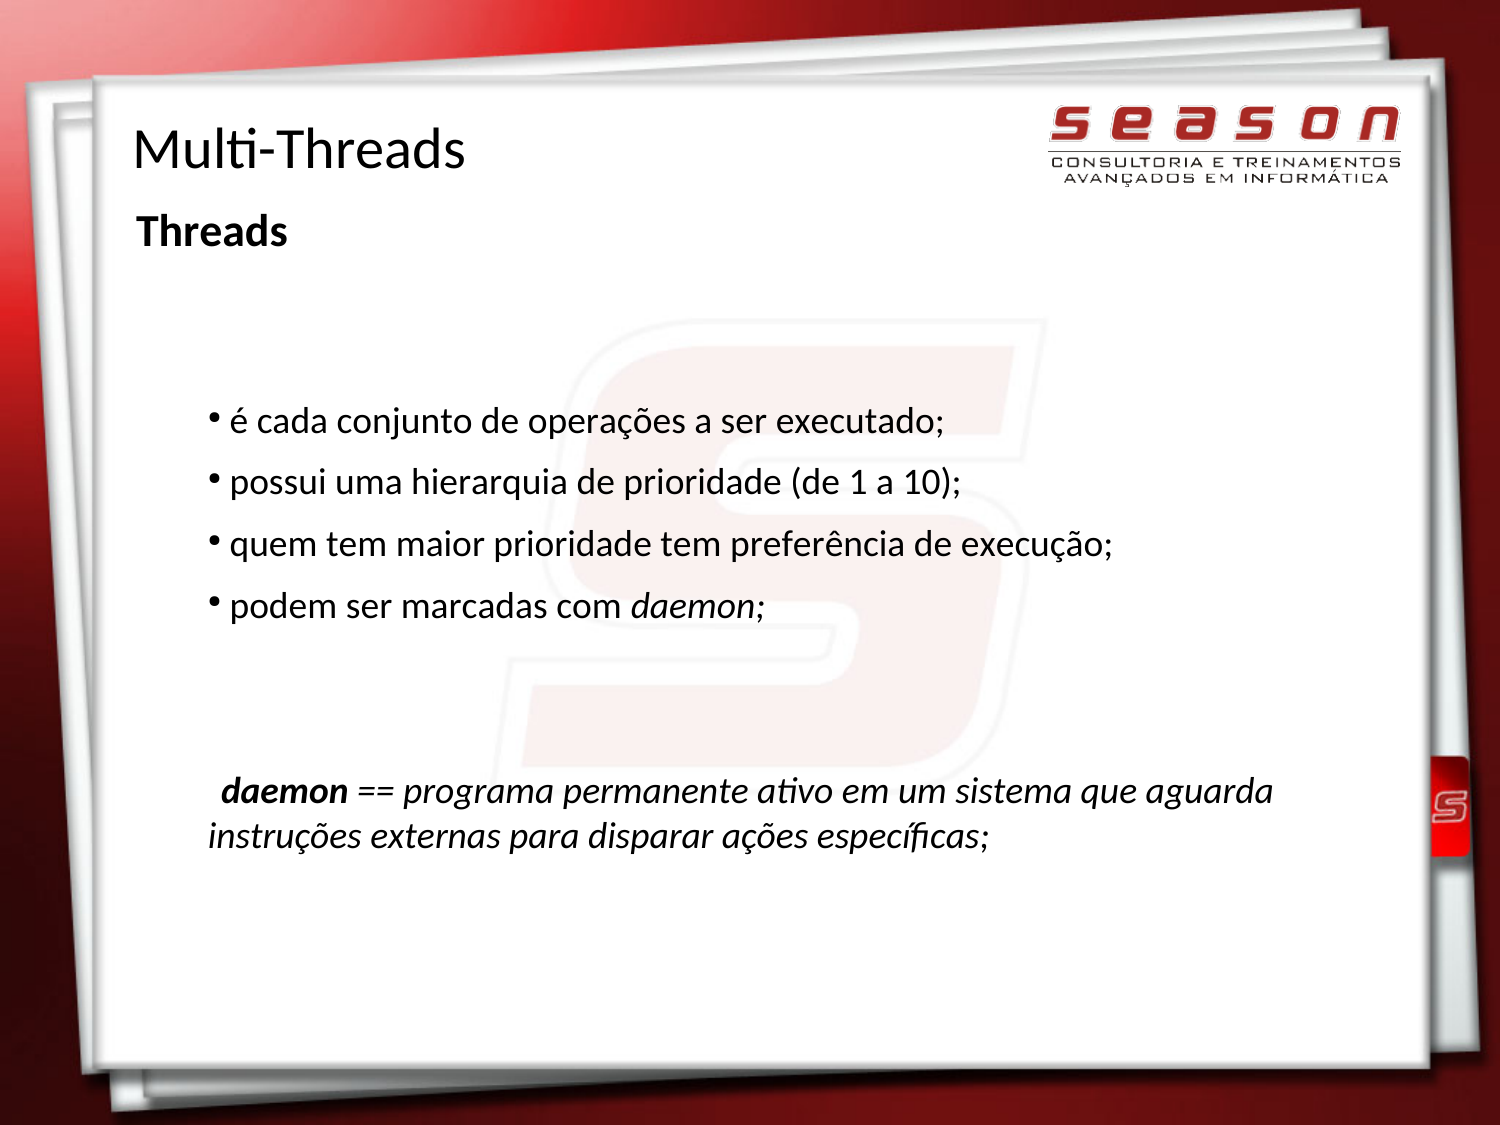

# Multi-Threads
Threads
 é cada conjunto de operações a ser executado;
 possui uma hierarquia de prioridade (de 1 a 10);
 quem tem maior prioridade tem preferência de execução;
 podem ser marcadas com daemon;
daemon == programa permanente ativo em um sistema que aguarda instruções externas para disparar ações específicas;